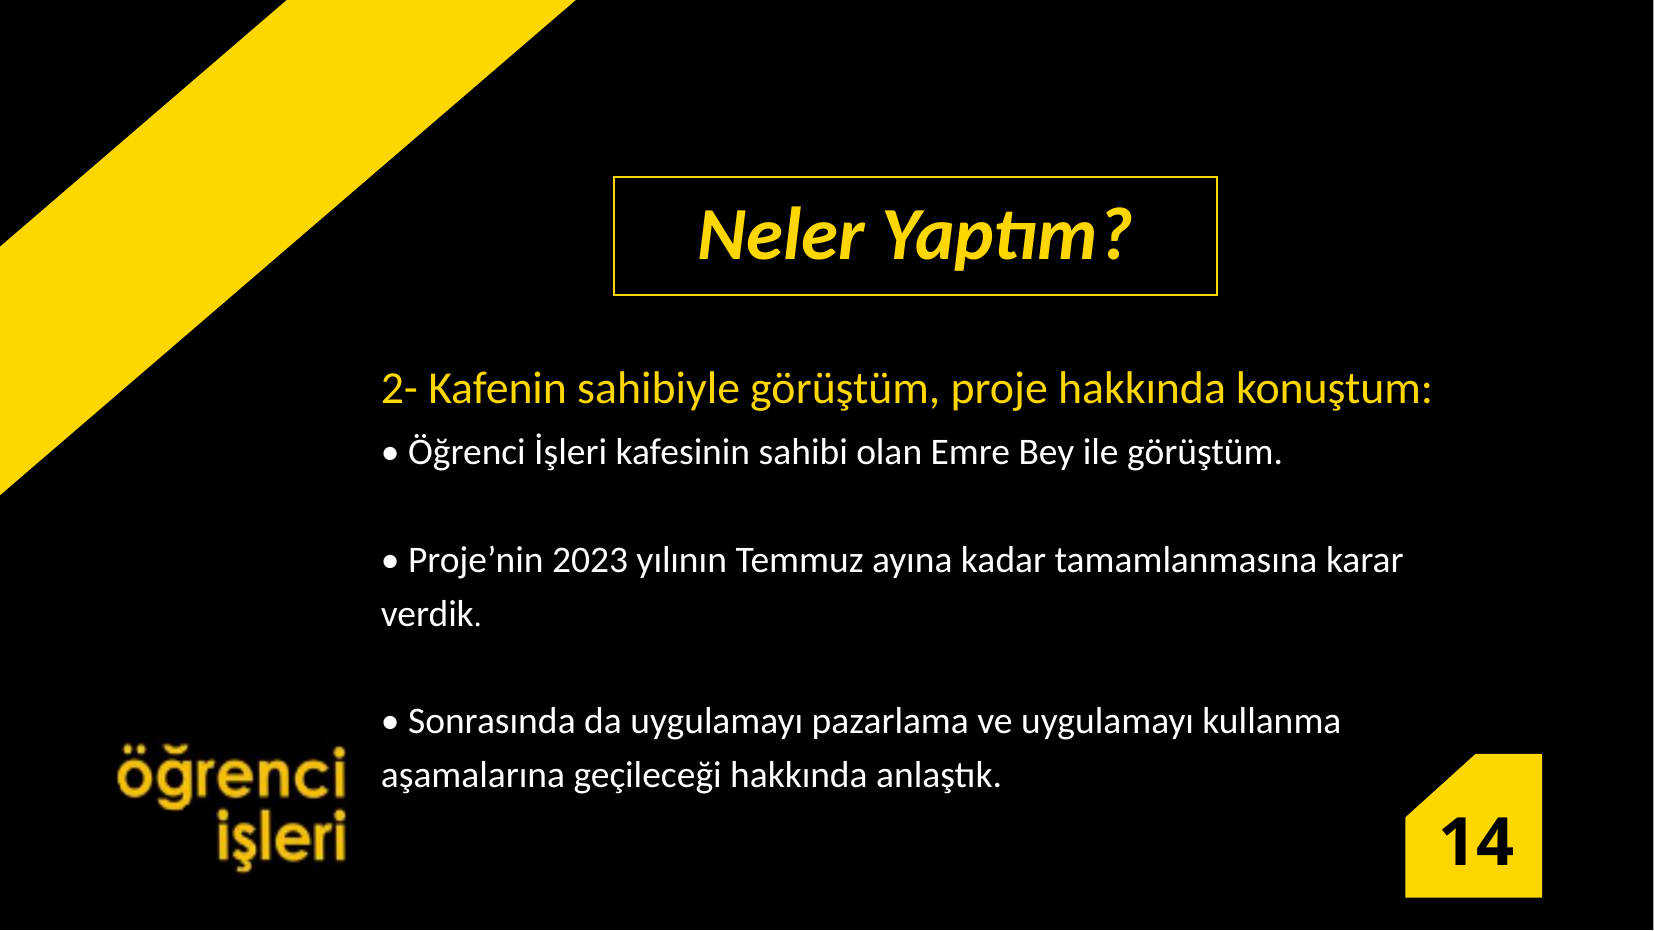

Neler Yaptım?
2- Kafenin sahibiyle görüştüm, proje hakkında konuştum:
• Öğrenci İşleri kafesinin sahibi olan Emre Bey ile görüştüm.
• Proje’nin 2023 yılının Temmuz ayına kadar tamamlanmasına karar verdik.
• Sonrasında da uygulamayı pazarlama ve uygulamayı kullanma aşamalarına geçileceği hakkında anlaştık.
14